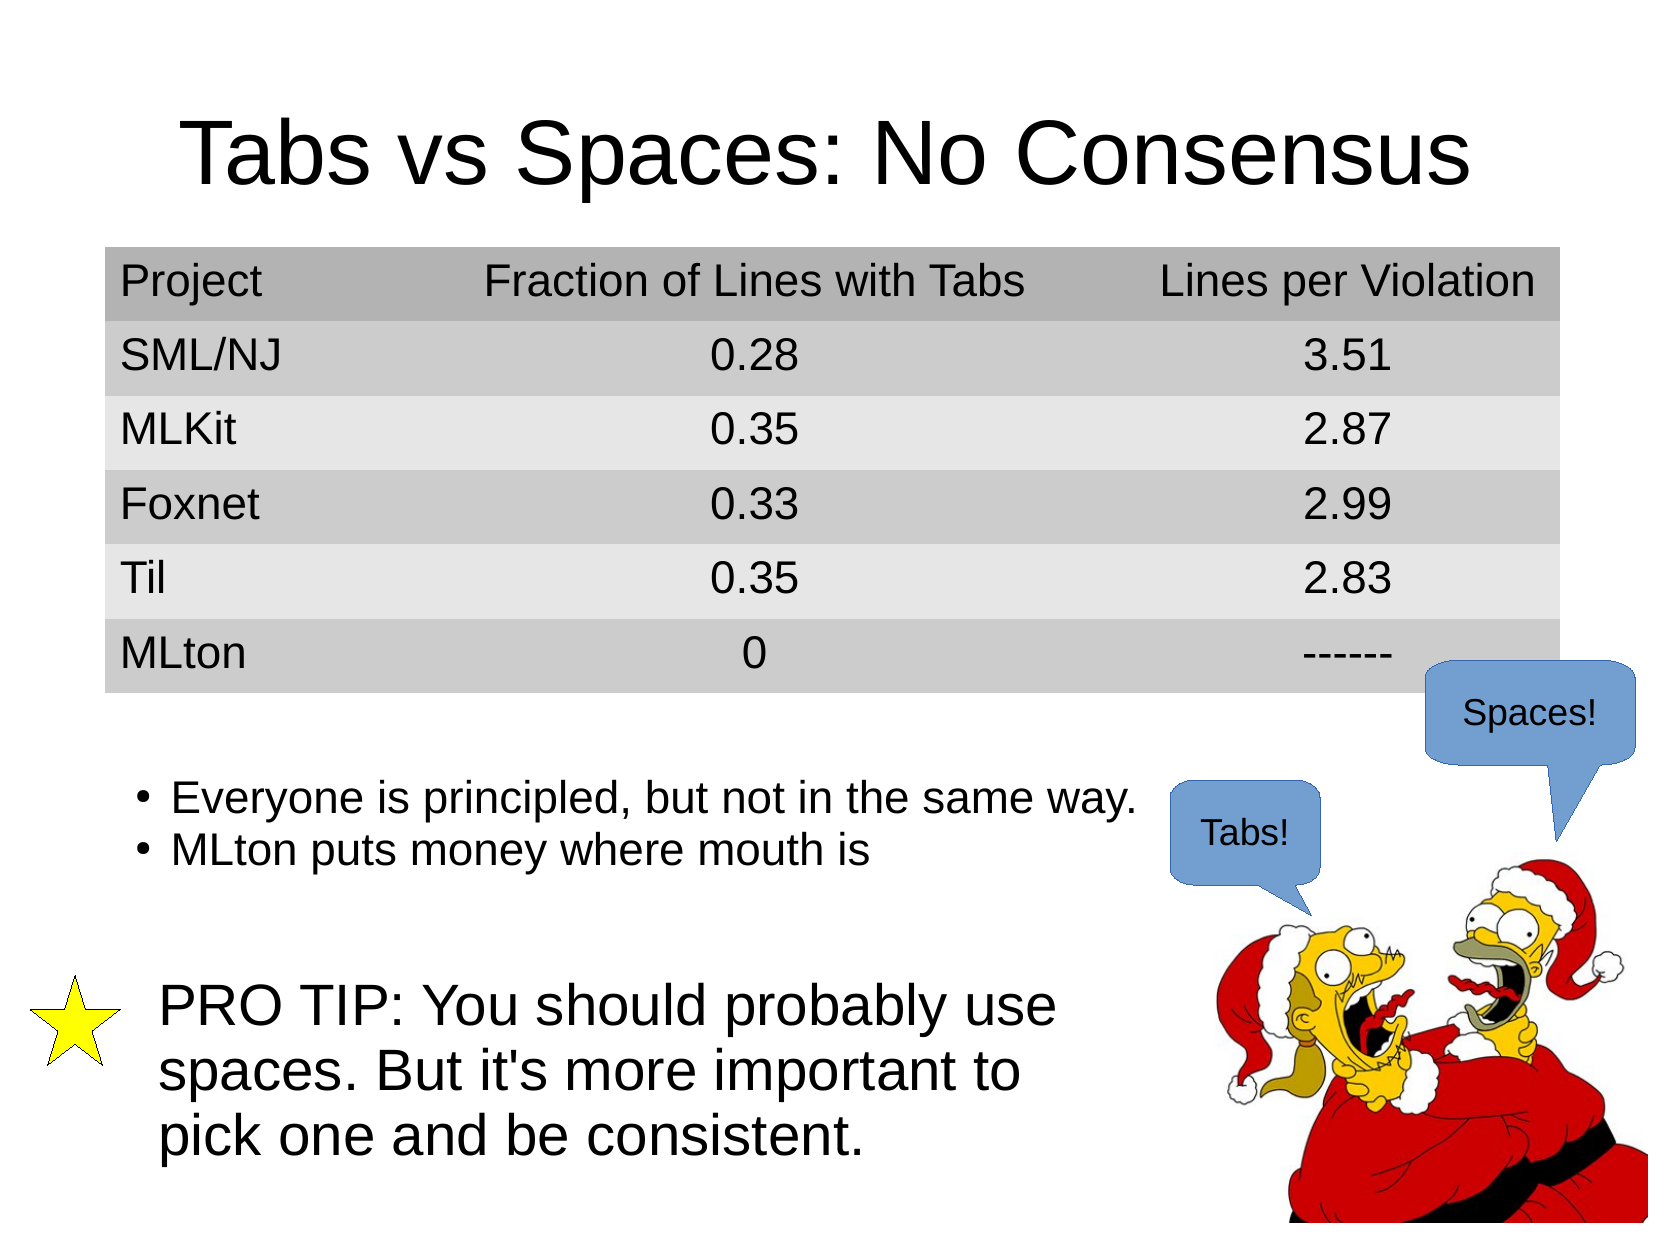

# Tabs vs Spaces: No Consensus
| Project | Fraction of Lines with Tabs | Lines per Violation |
| --- | --- | --- |
| SML/NJ | 0.28 | 3.51 |
| MLKit | 0.35 | 2.87 |
| Foxnet | 0.33 | 2.99 |
| Til | 0.35 | 2.83 |
| MLton | 0 | ------ |
Spaces!
Everyone is principled, but not in the same way.
MLton puts money where mouth is
Tabs!
PRO TIP: You should probably use spaces. But it's more important to pick one and be consistent.